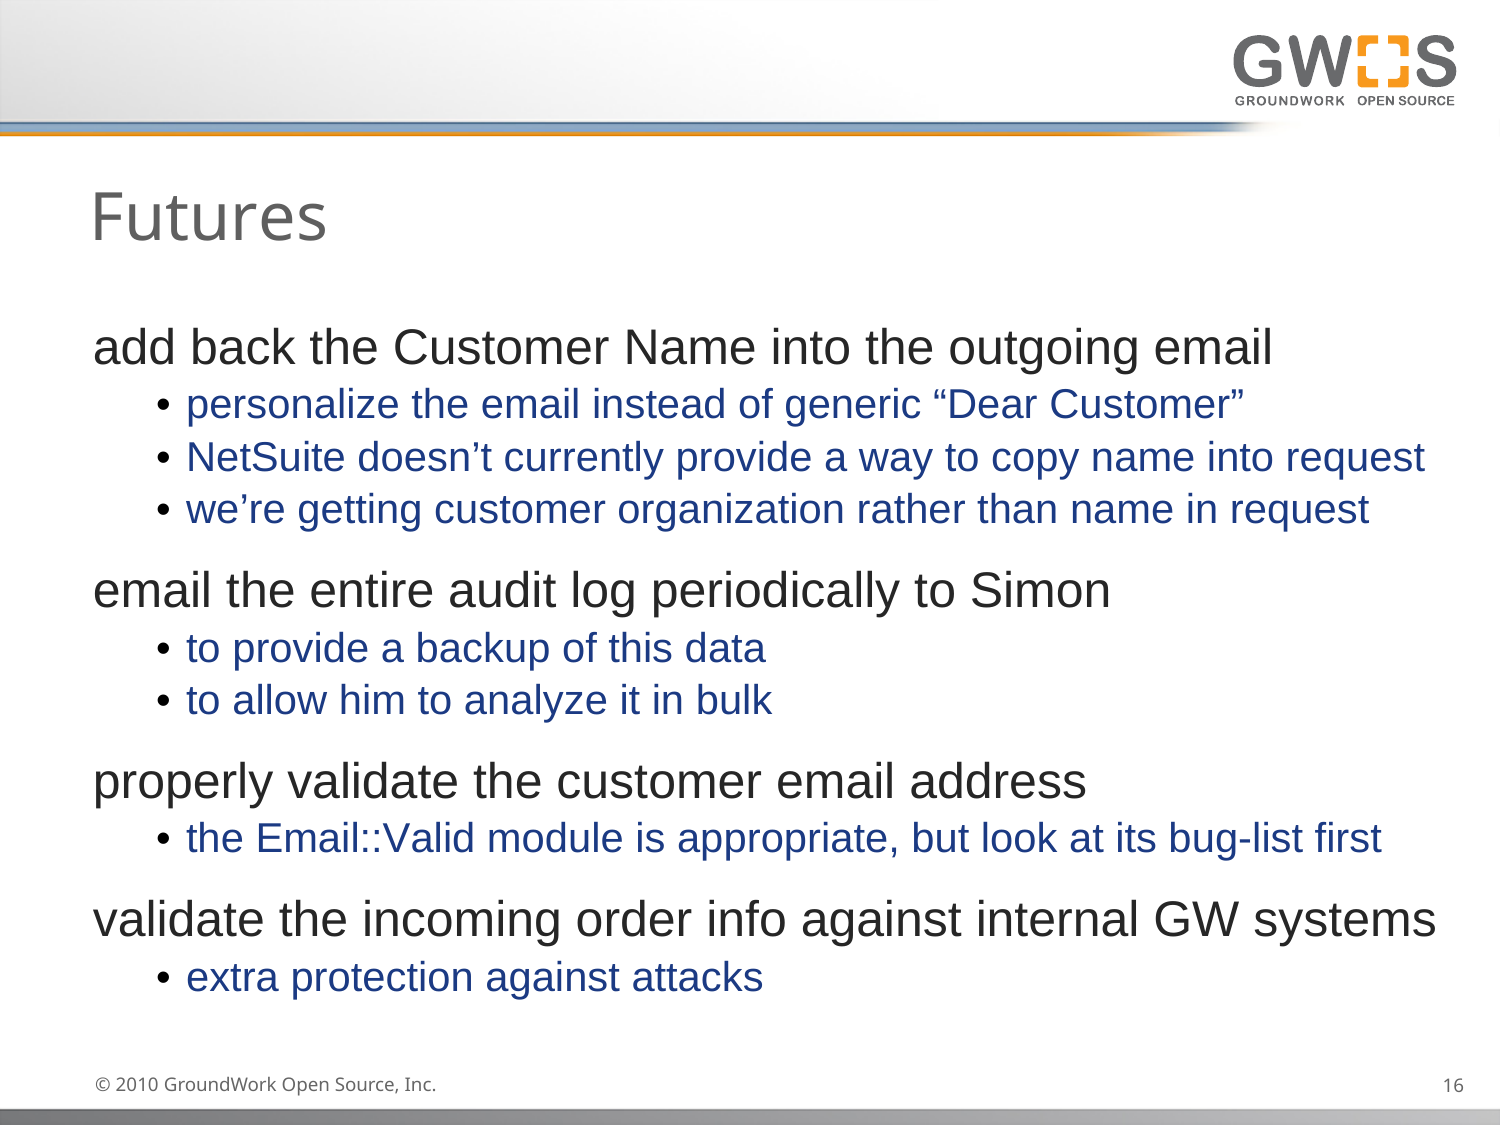

# Futures
add back the Customer Name into the outgoing email
personalize the email instead of generic “Dear Customer”
NetSuite doesn’t currently provide a way to copy name into request
we’re getting customer organization rather than name in request
email the entire audit log periodically to Simon
to provide a backup of this data
to allow him to analyze it in bulk
properly validate the customer email address
the Email::Valid module is appropriate, but look at its bug-list first
validate the incoming order info against internal GW systems
extra protection against attacks
16